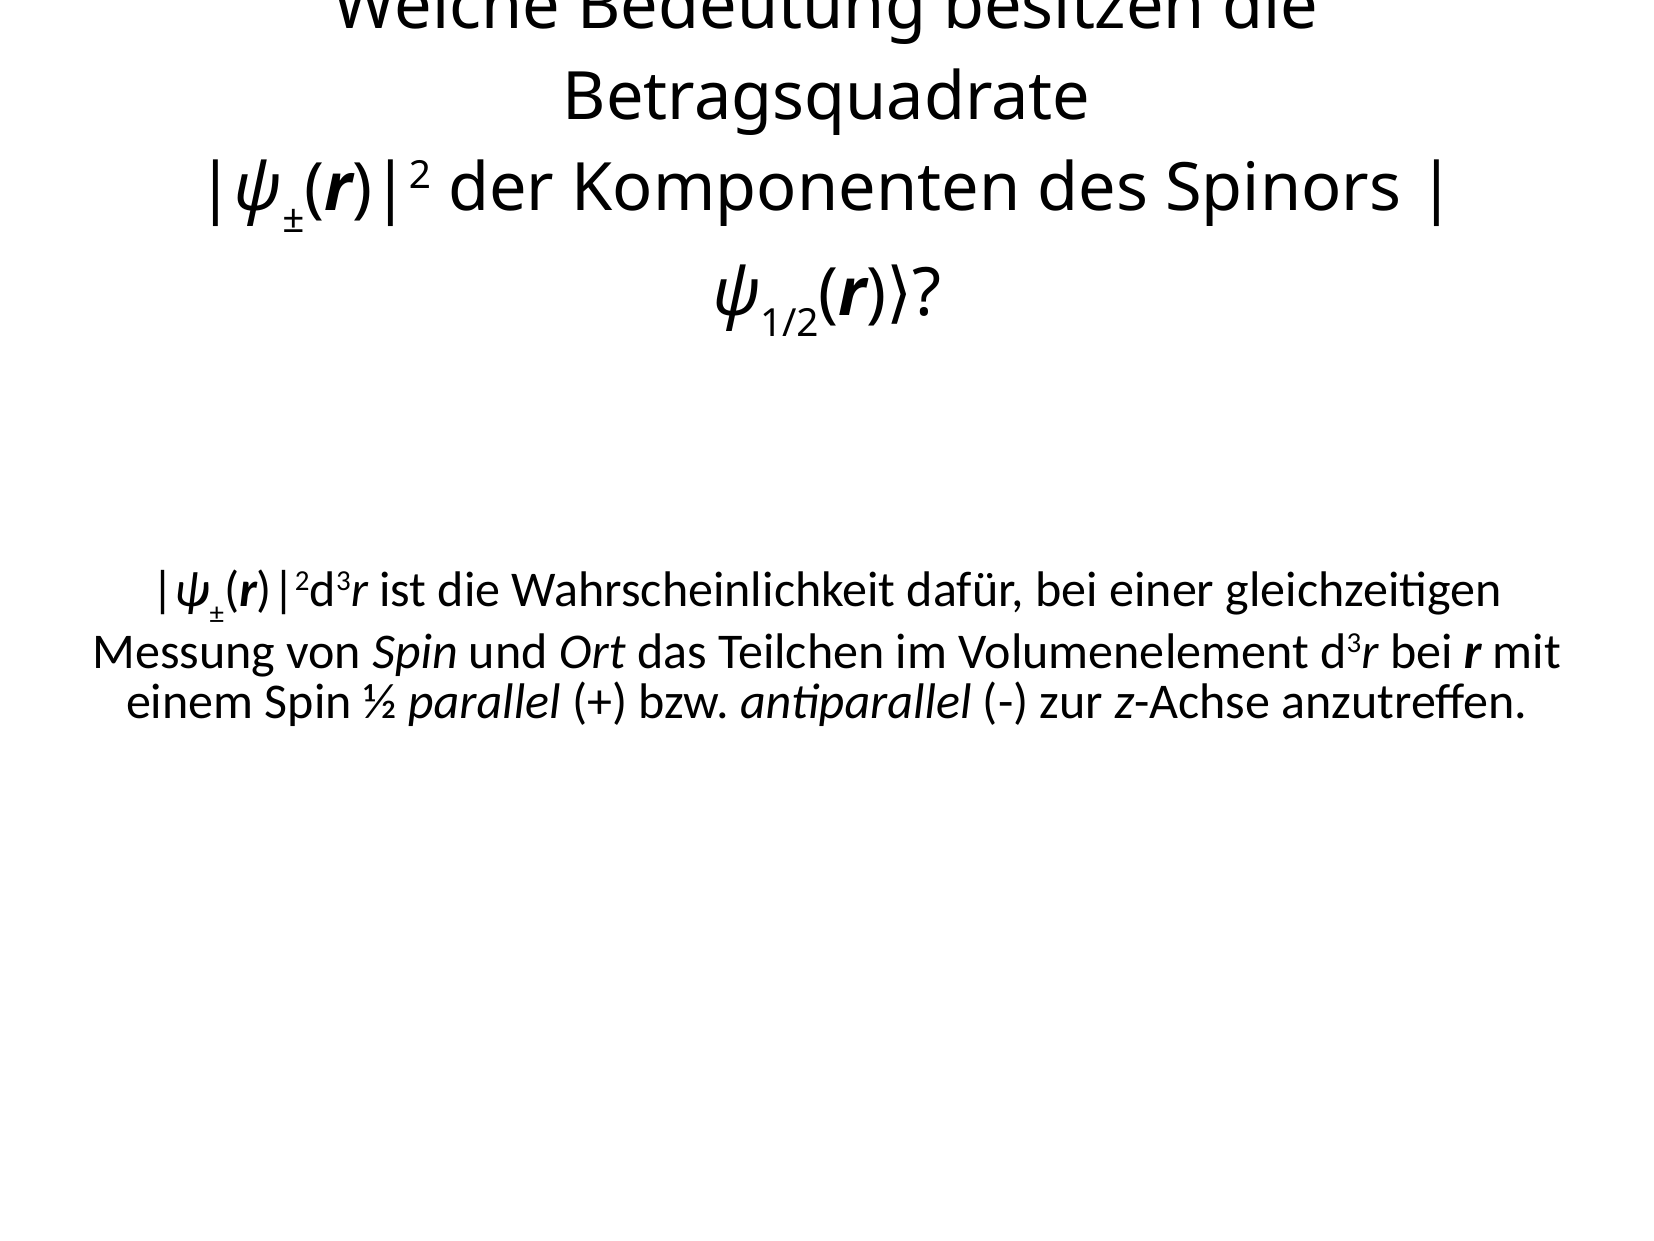

# Welche Bedeutung besitzen die Betragsquadrate |ψ±(r)|2 der Komponenten des Spinors |ψ1/2(r)⟩?
|ψ±(r)|2d3r ist die Wahrscheinlichkeit dafür, bei einer gleichzeitigen Messung von Spin und Ort das Teilchen im Volumenelement d3r bei r mit einem Spin ½ parallel (+) bzw. antiparallel (-) zur z-Achse anzutreffen.